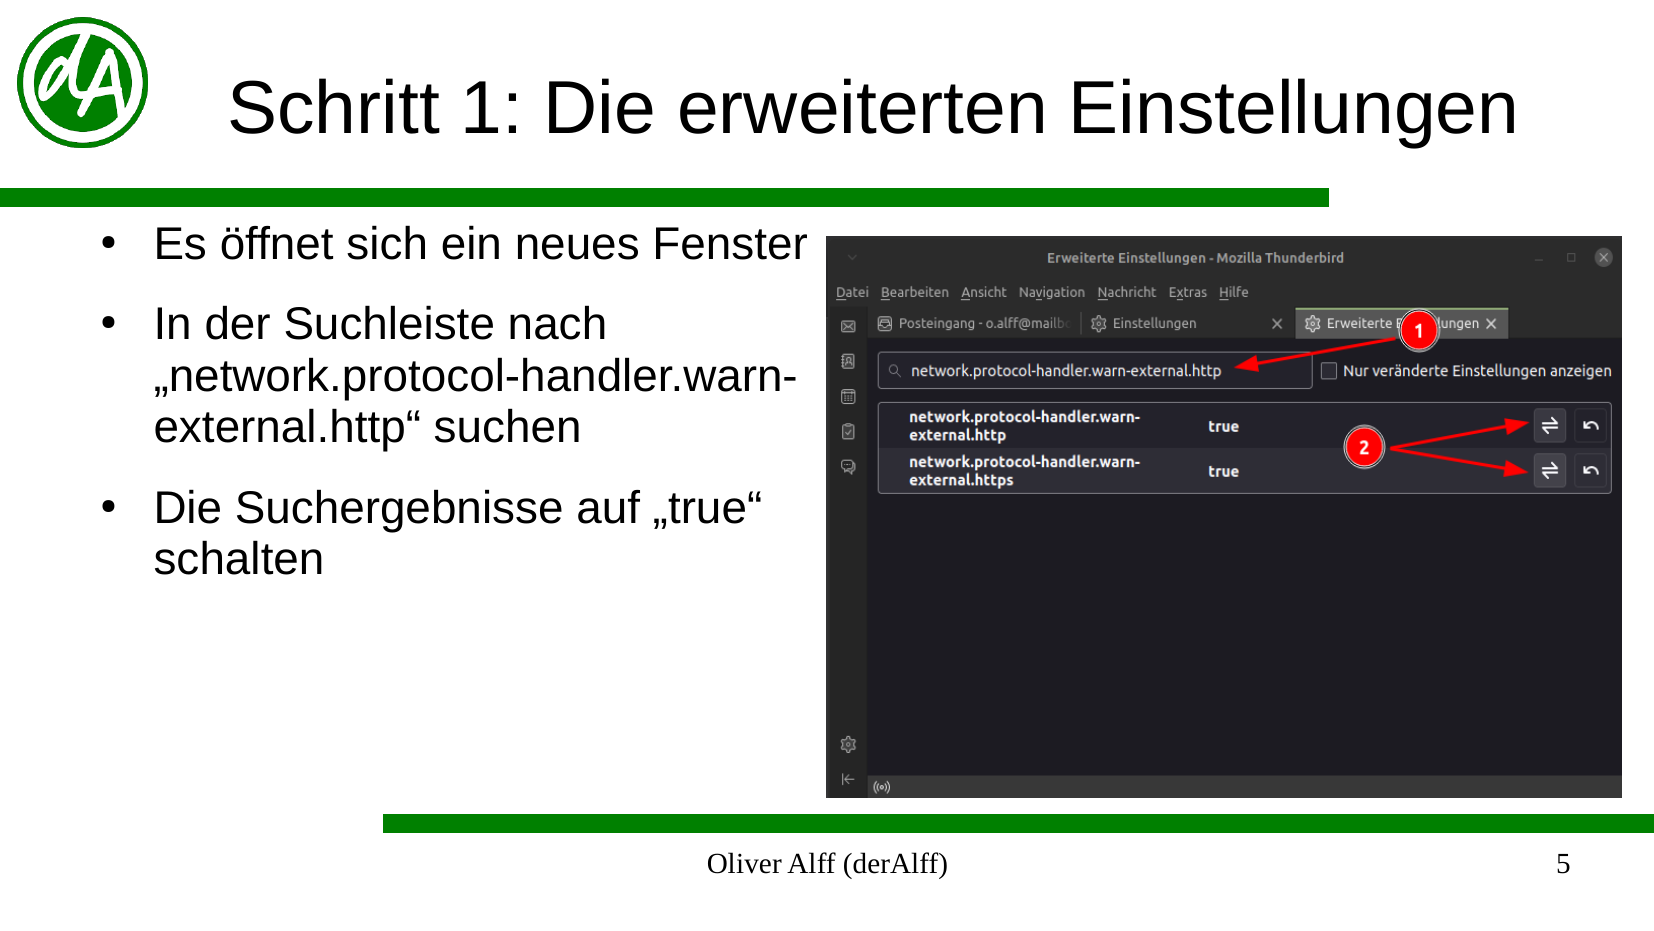

# Schritt 1: Die erweiterten Einstellungen
Es öffnet sich ein neues Fenster
In der Suchleiste nach „network.protocol-handler.warn-external.http“ suchen
Die Suchergebnisse auf „true“ schalten
Oliver Alff (derAlff)
5